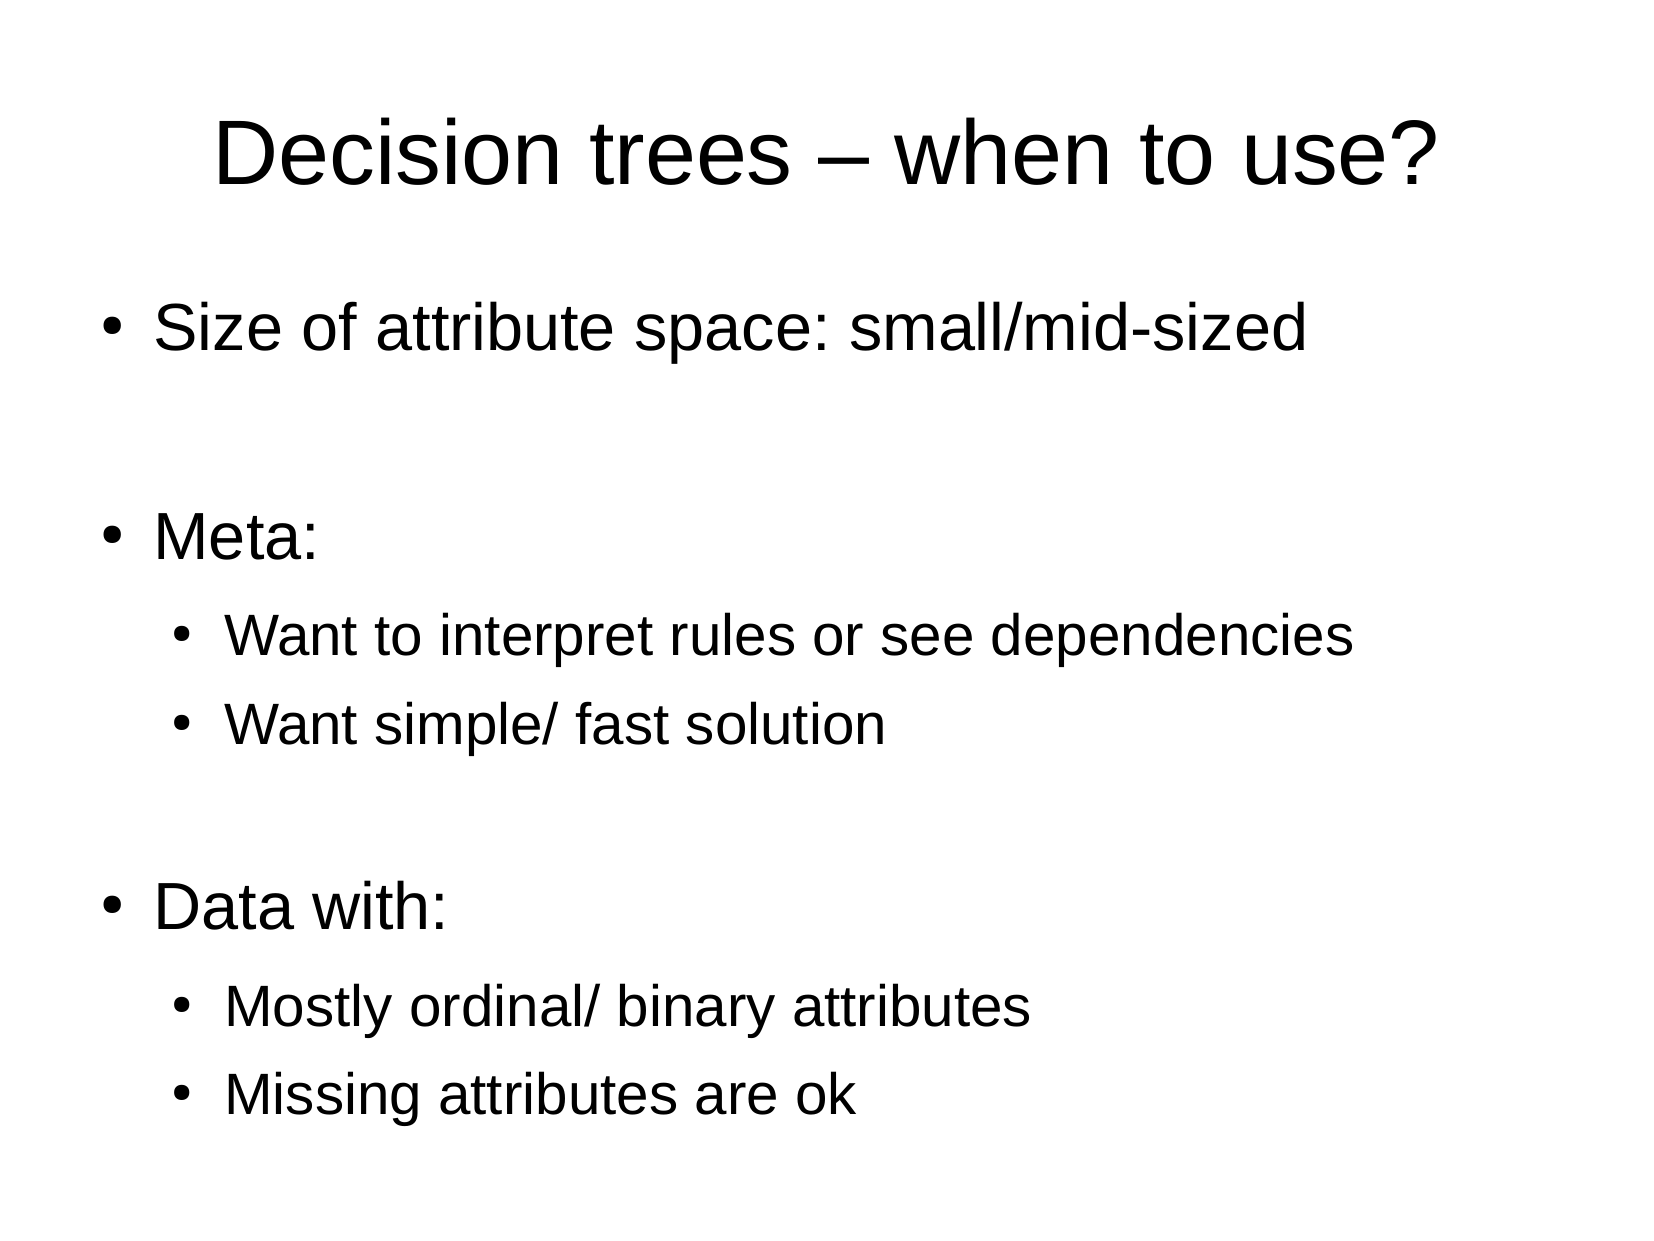

# Decision trees – when to use?
Size of attribute space: small/mid-sized
Meta:
Want to interpret rules or see dependencies
Want simple/ fast solution
Data with:
Mostly ordinal/ binary attributes
Missing attributes are ok